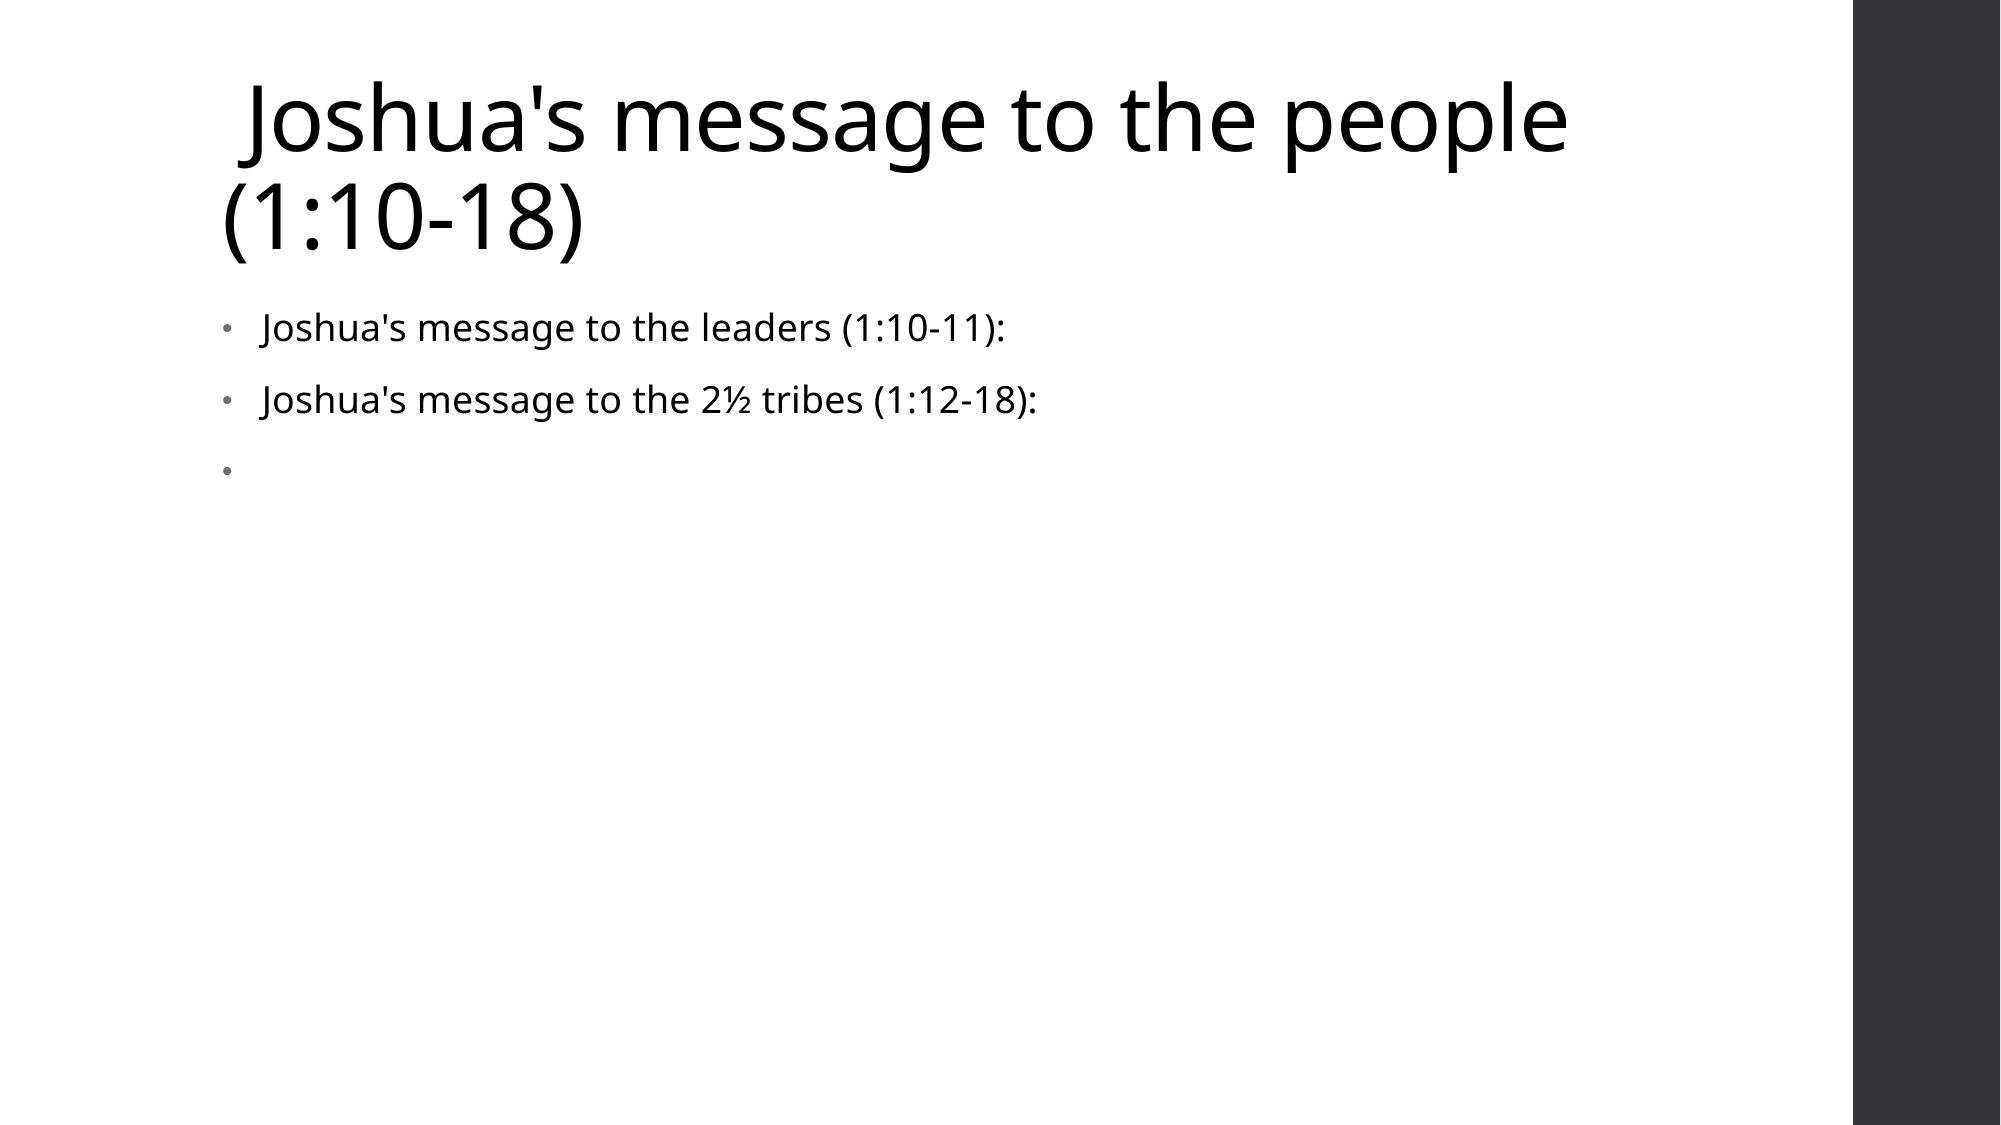

# Joshua's message to the people (1:10-18)
 Joshua's message to the leaders (1:10-11):
 Joshua's message to the 2½ tribes (1:12-18):